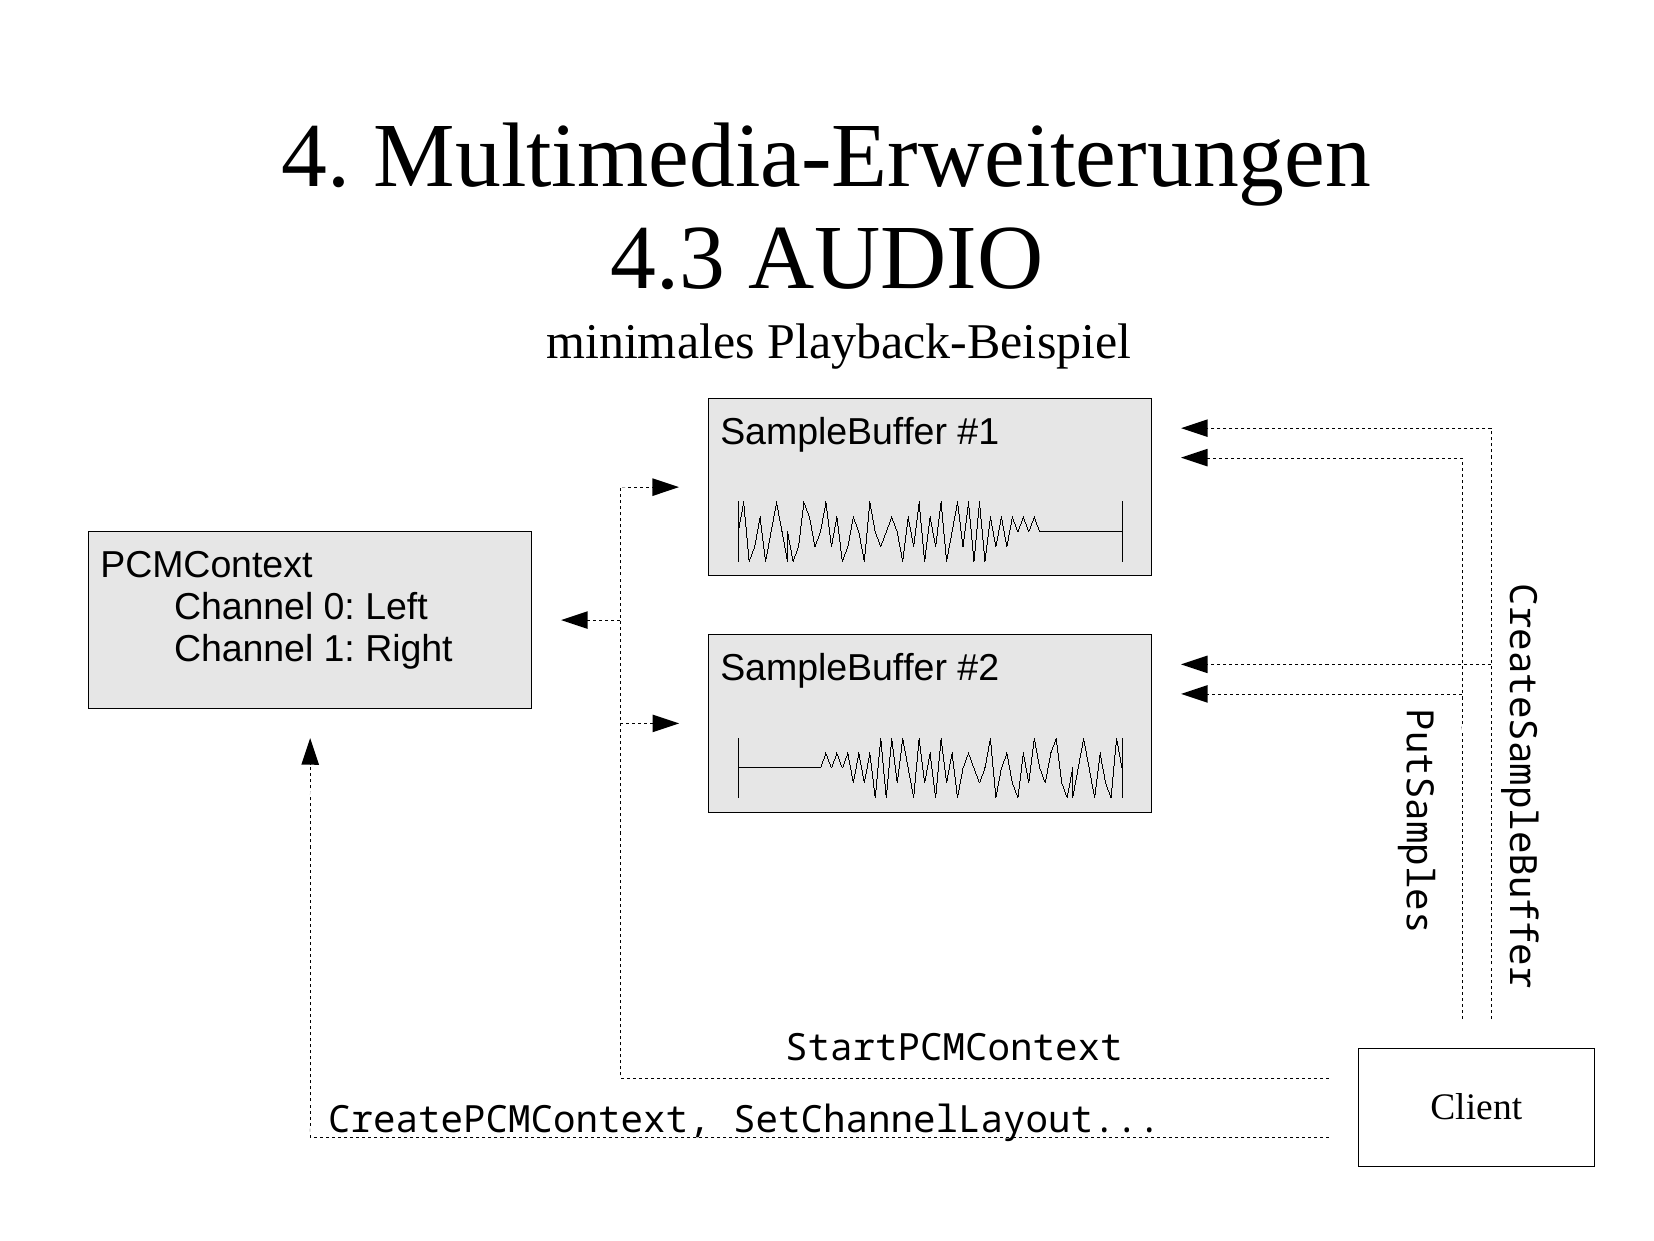

# 4. Multimedia-Erweiterungen 4.3 AUDIO
minimales Playback-Beispiel
SampleBuffer #1
SampleBuffer #2
CreateSampleBuffer
PutSamples
StartPCMContext
PCMContext
	Channel 0: Left
	Channel 1: Right
CreatePCMContext, SetChannelLayout...
Client